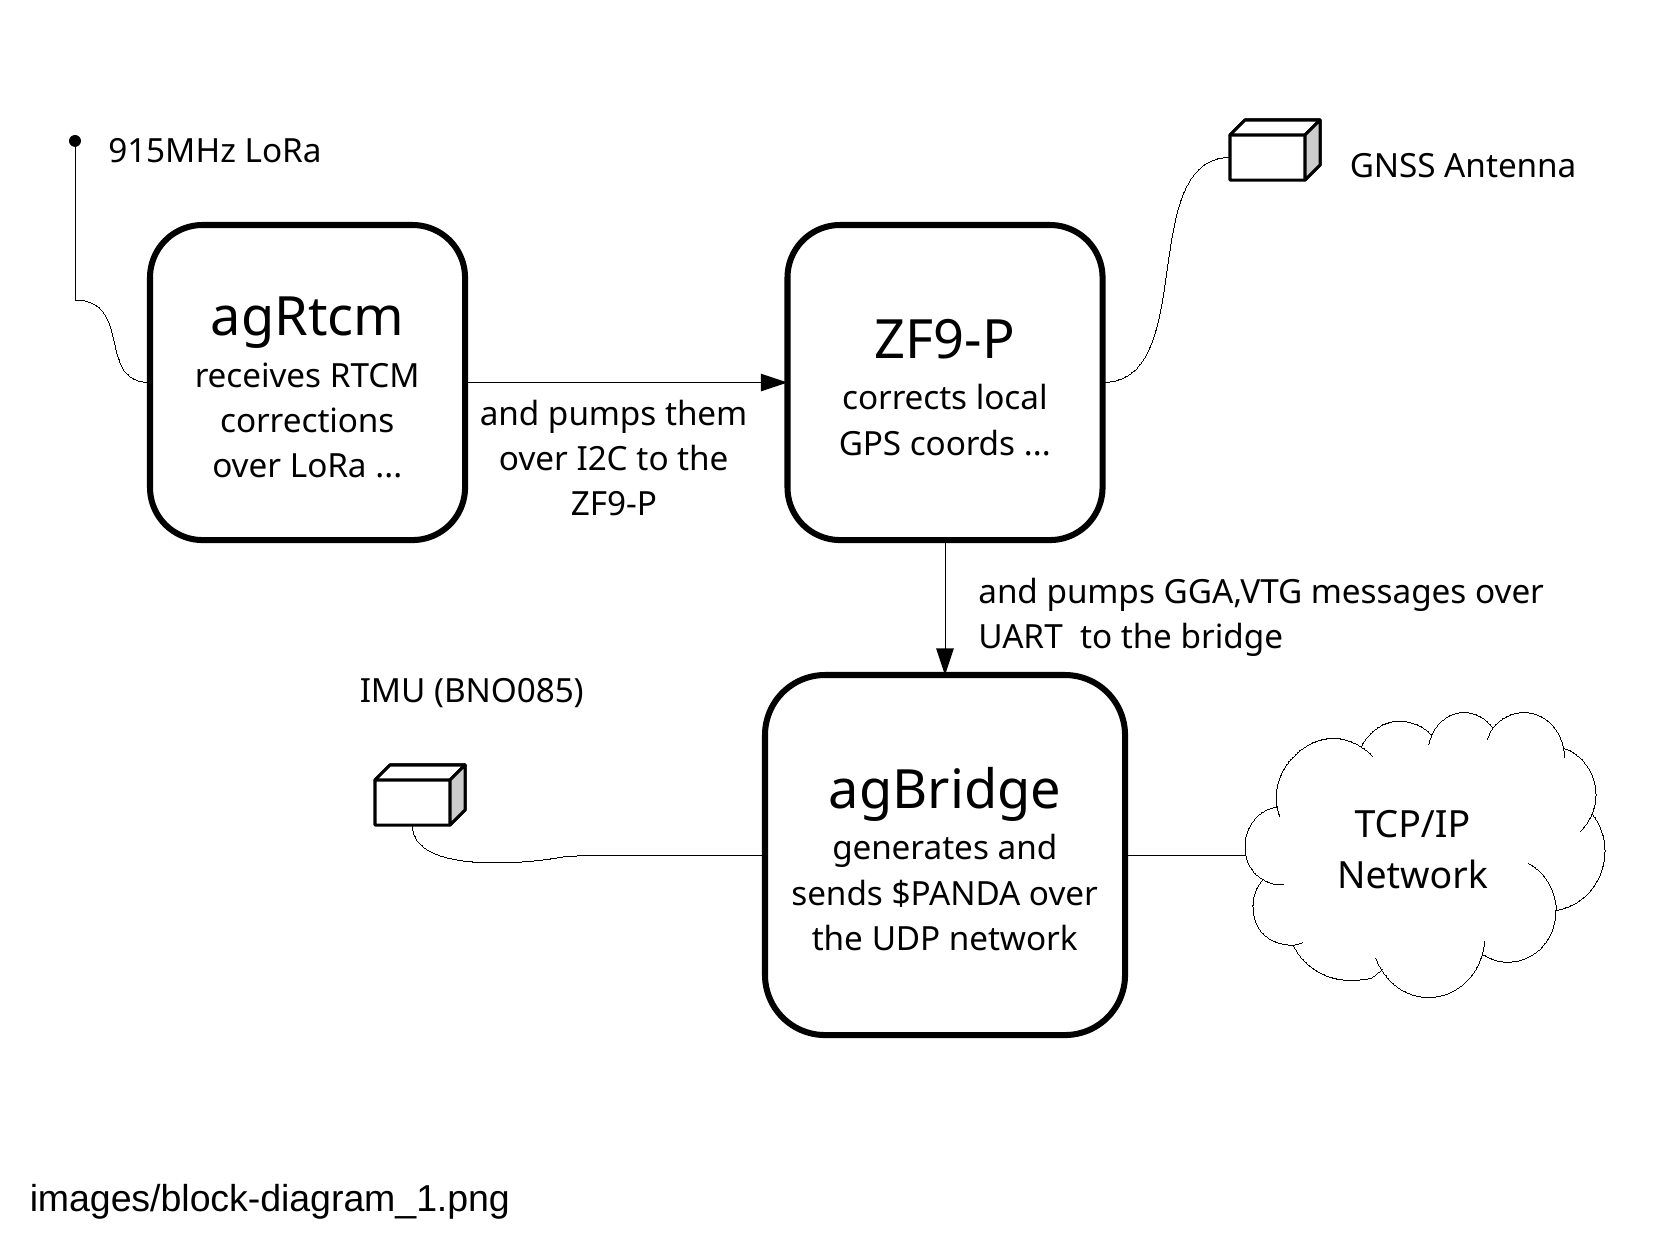

915MHz LoRa
GNSS Antenna
agRtcm
receives RTCM
corrections
over LoRa ...
ZF9-P
corrects local
GPS coords ...
and pumps them over I2C to the ZF9-P
and pumps GGA,VTG messages over UART to the bridge
IMU (BNO085)
agBridge
generates and
sends $PANDA over
the UDP network
TCP/IP
Network
images/block-diagram_1.png